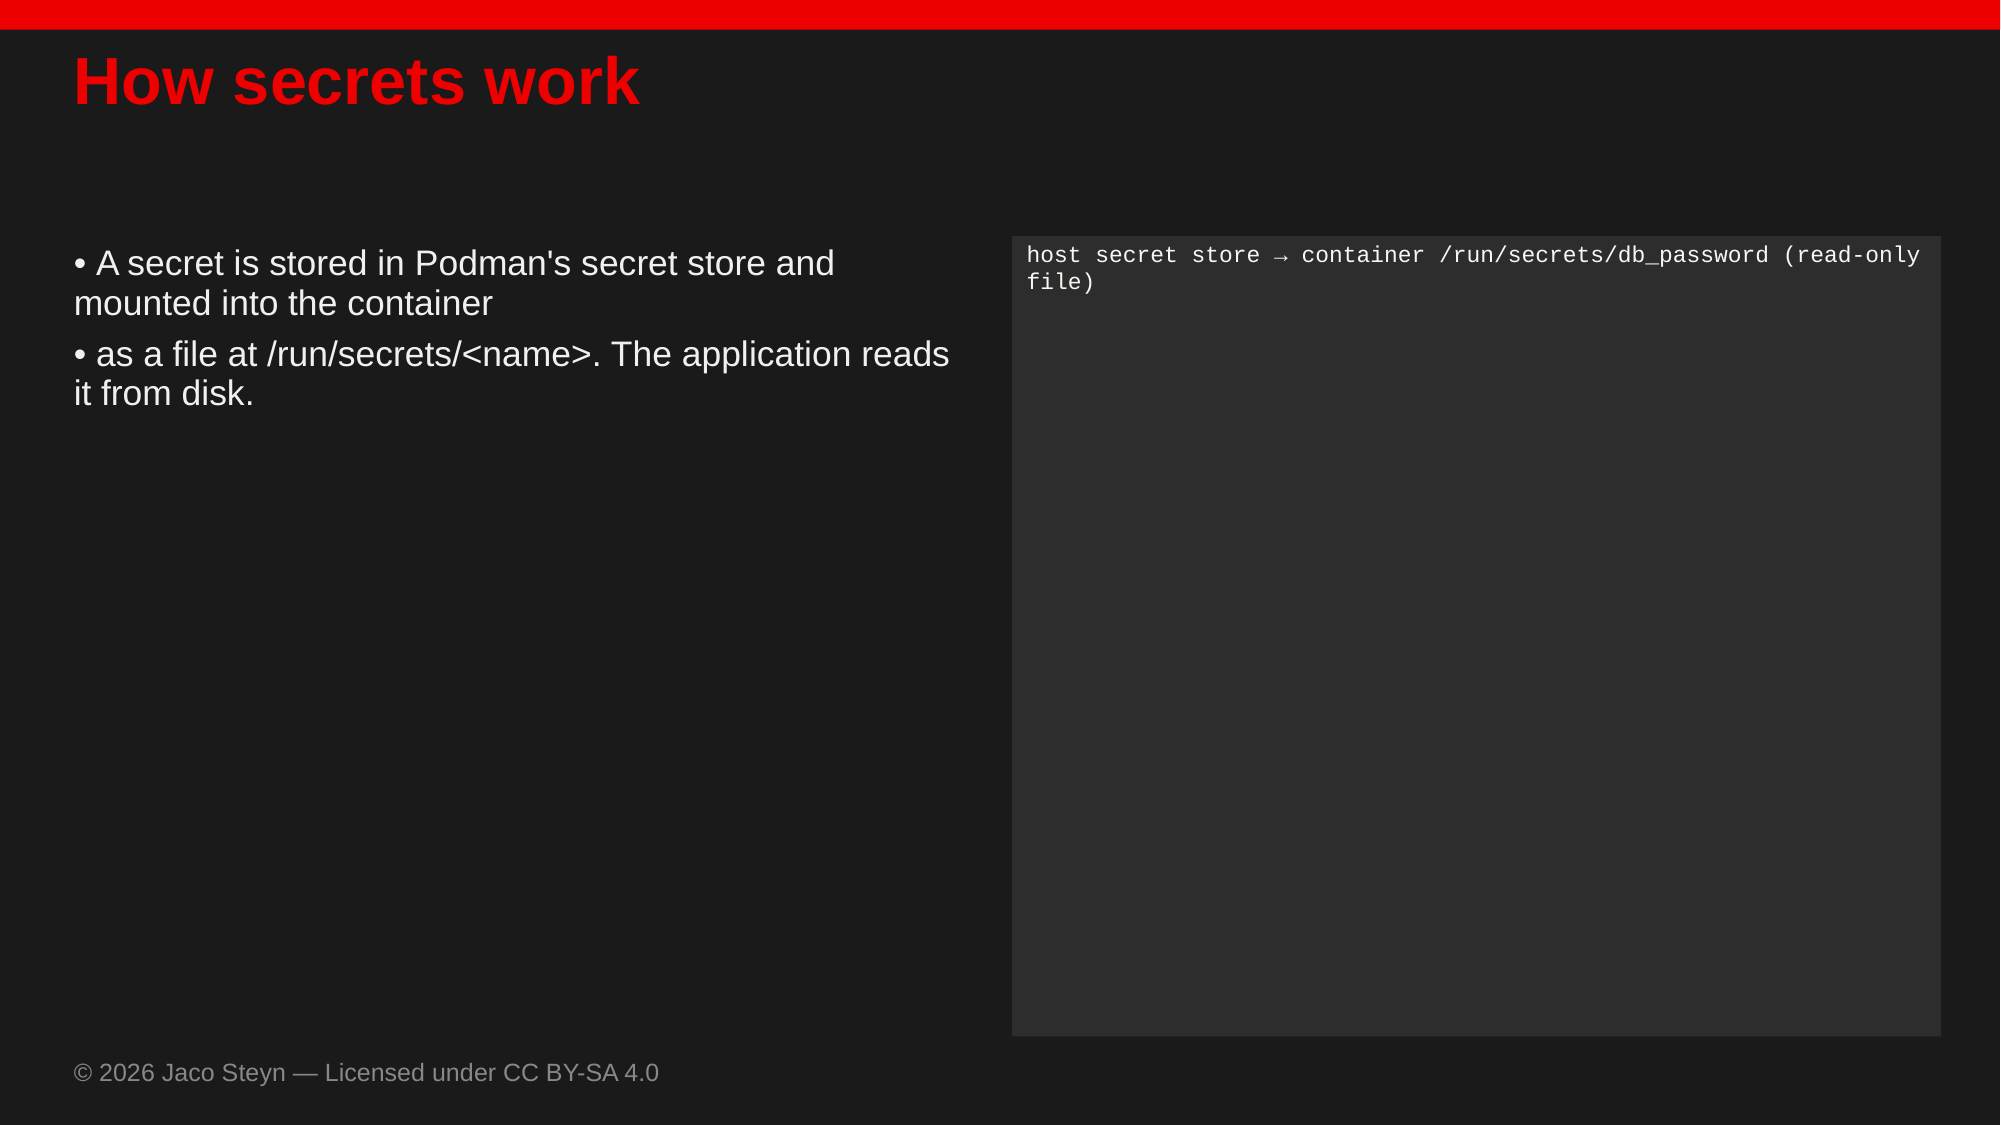

How secrets work
• A secret is stored in Podman's secret store and mounted into the container
• as a file at /run/secrets/<name>. The application reads it from disk.
host secret store → container /run/secrets/db_password (read-only file)
© 2026 Jaco Steyn — Licensed under CC BY-SA 4.0